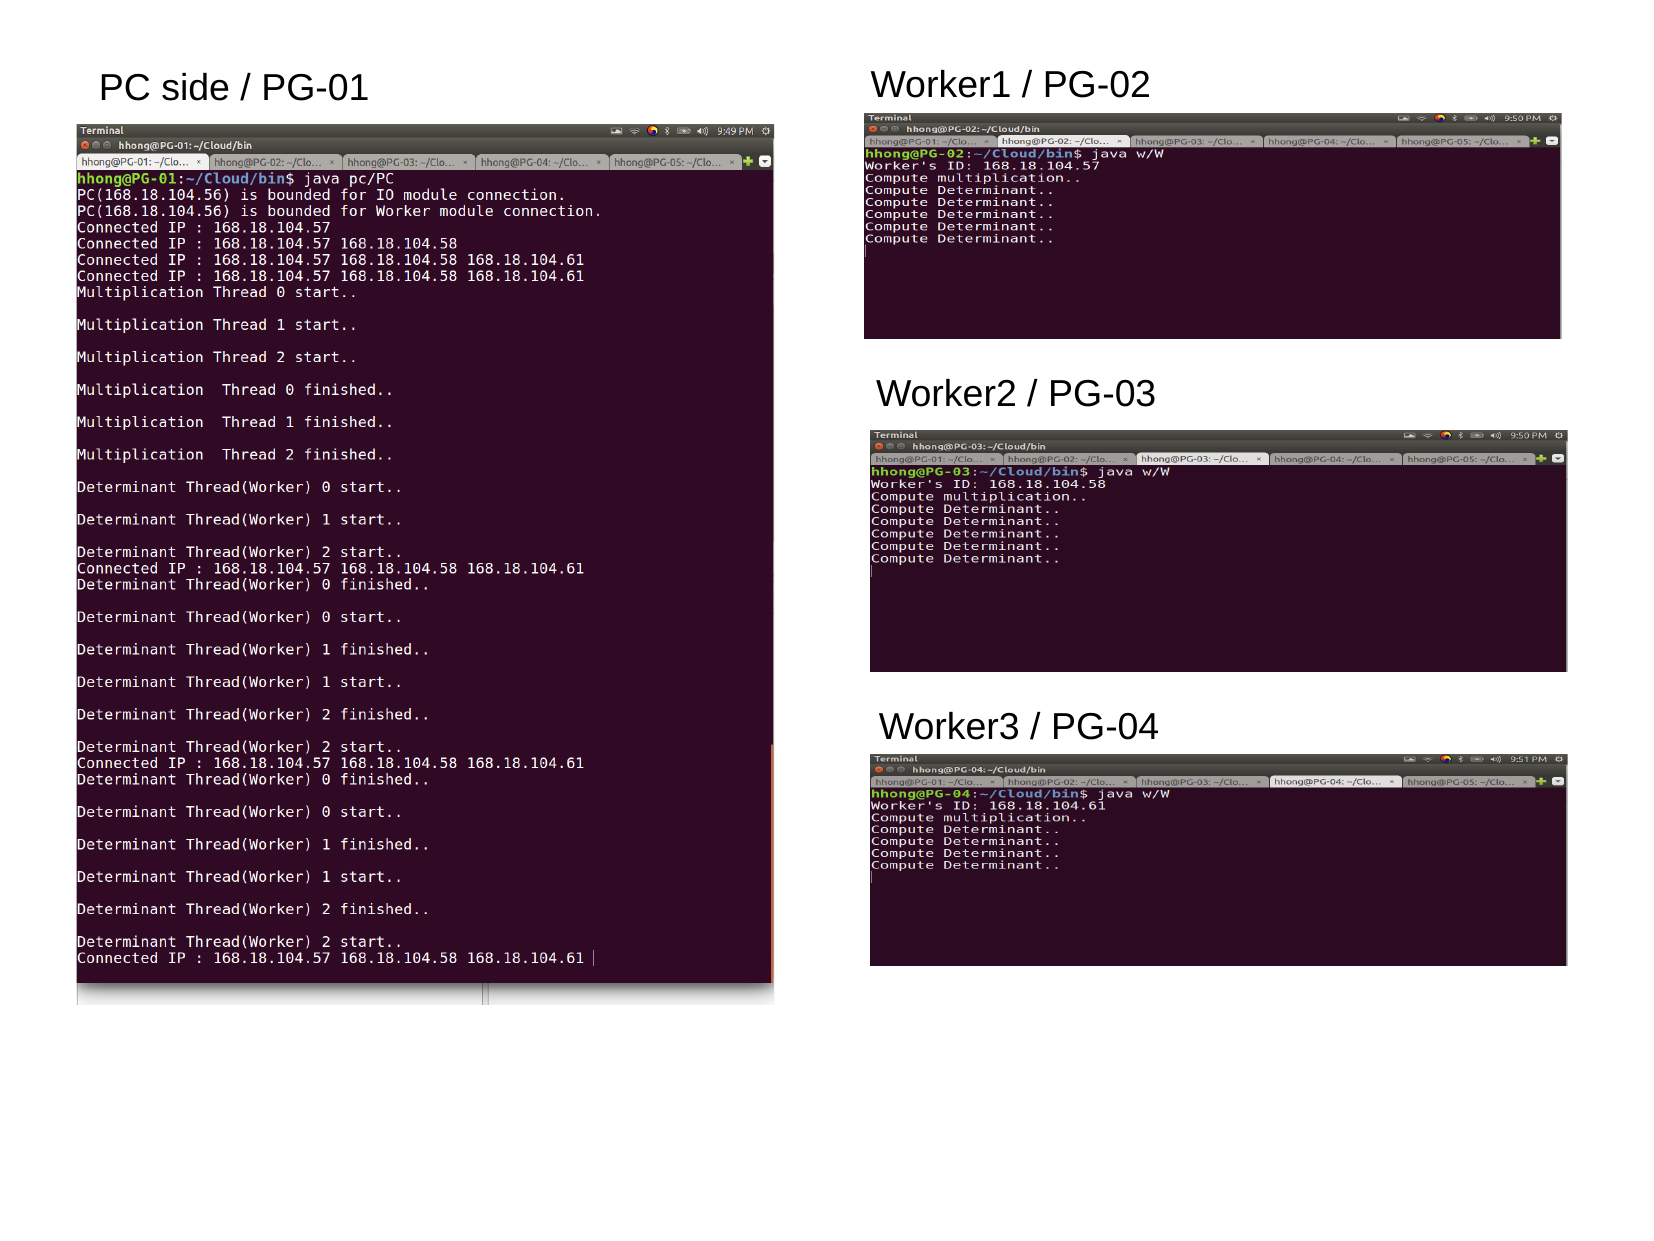

Worker1 / PG-02
PC side / PG-01
Worker2 / PG-03
Worker3 / PG-04